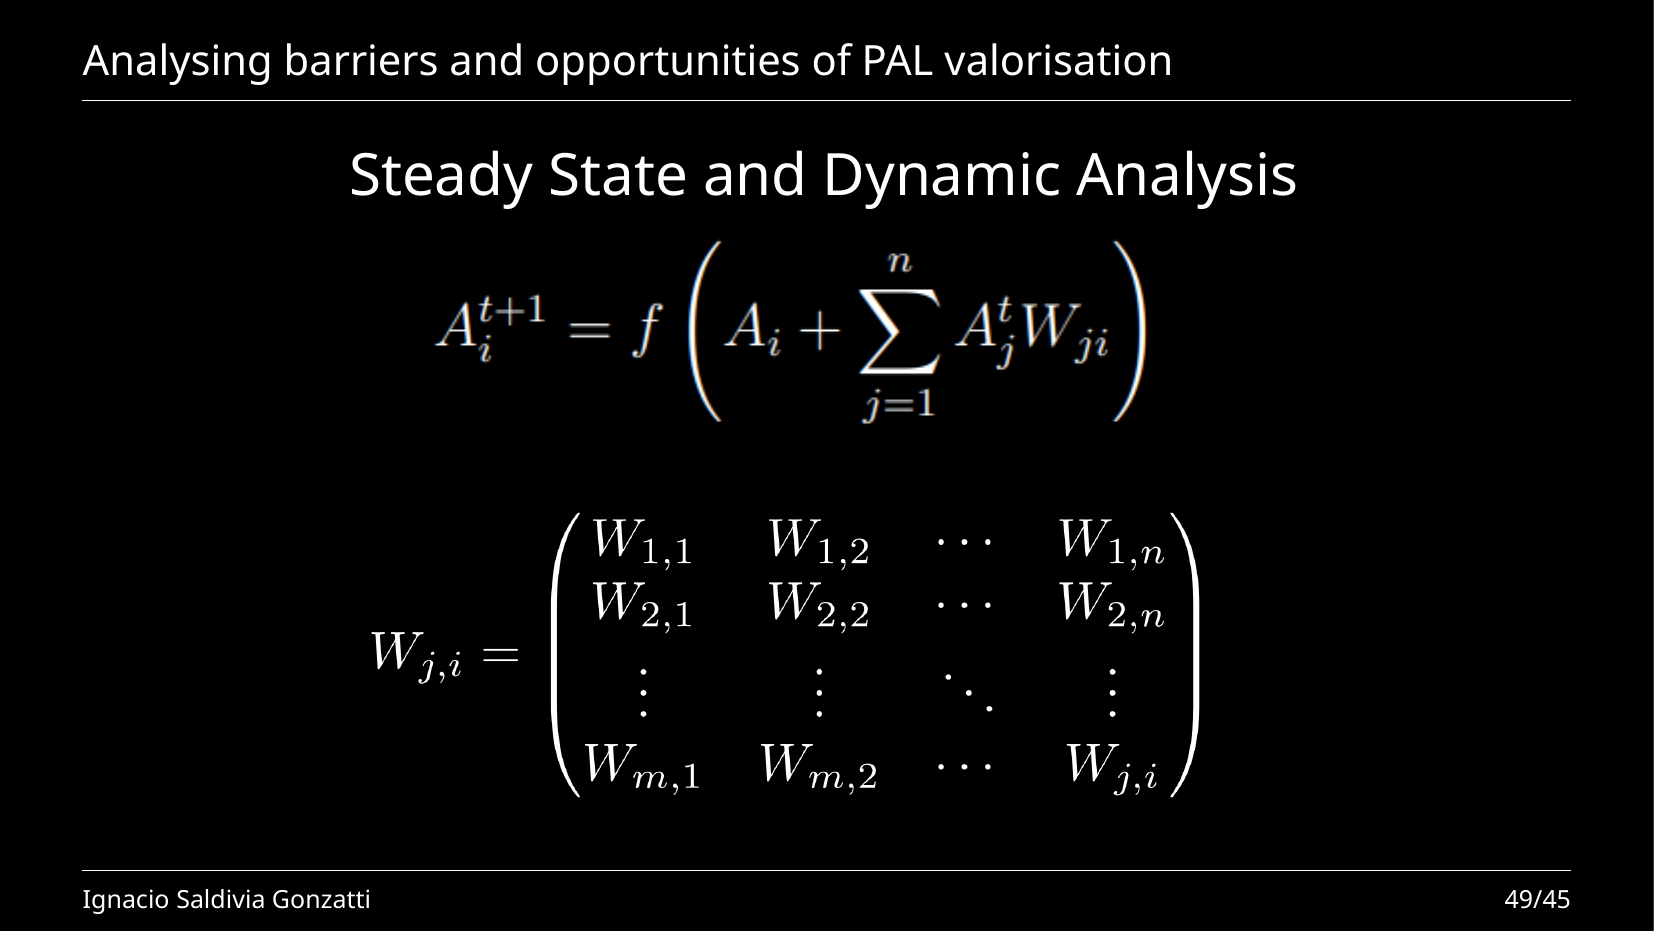

# Analysing barriers and opportunities of PAL valorisation
Steady State and Dynamic Analysis
Ignacio Saldivia Gonzatti
49